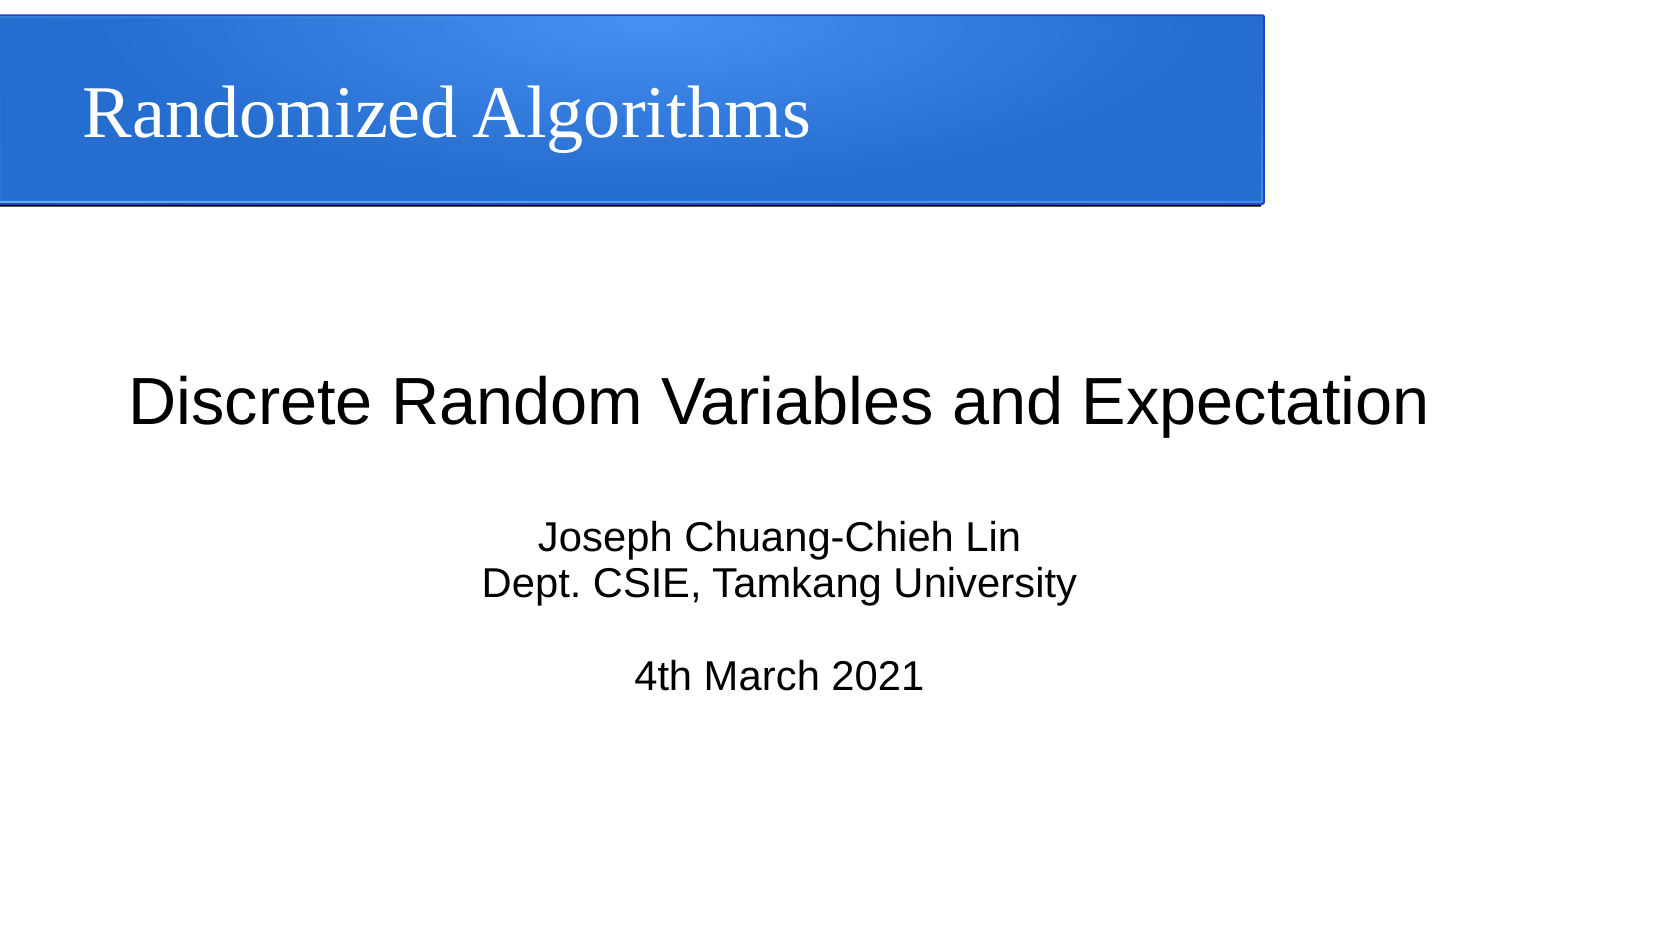

# Randomized Algorithms
Discrete Random Variables and Expectation
Joseph Chuang-Chieh Lin
Dept. CSIE, Tamkang University
4th March 2021